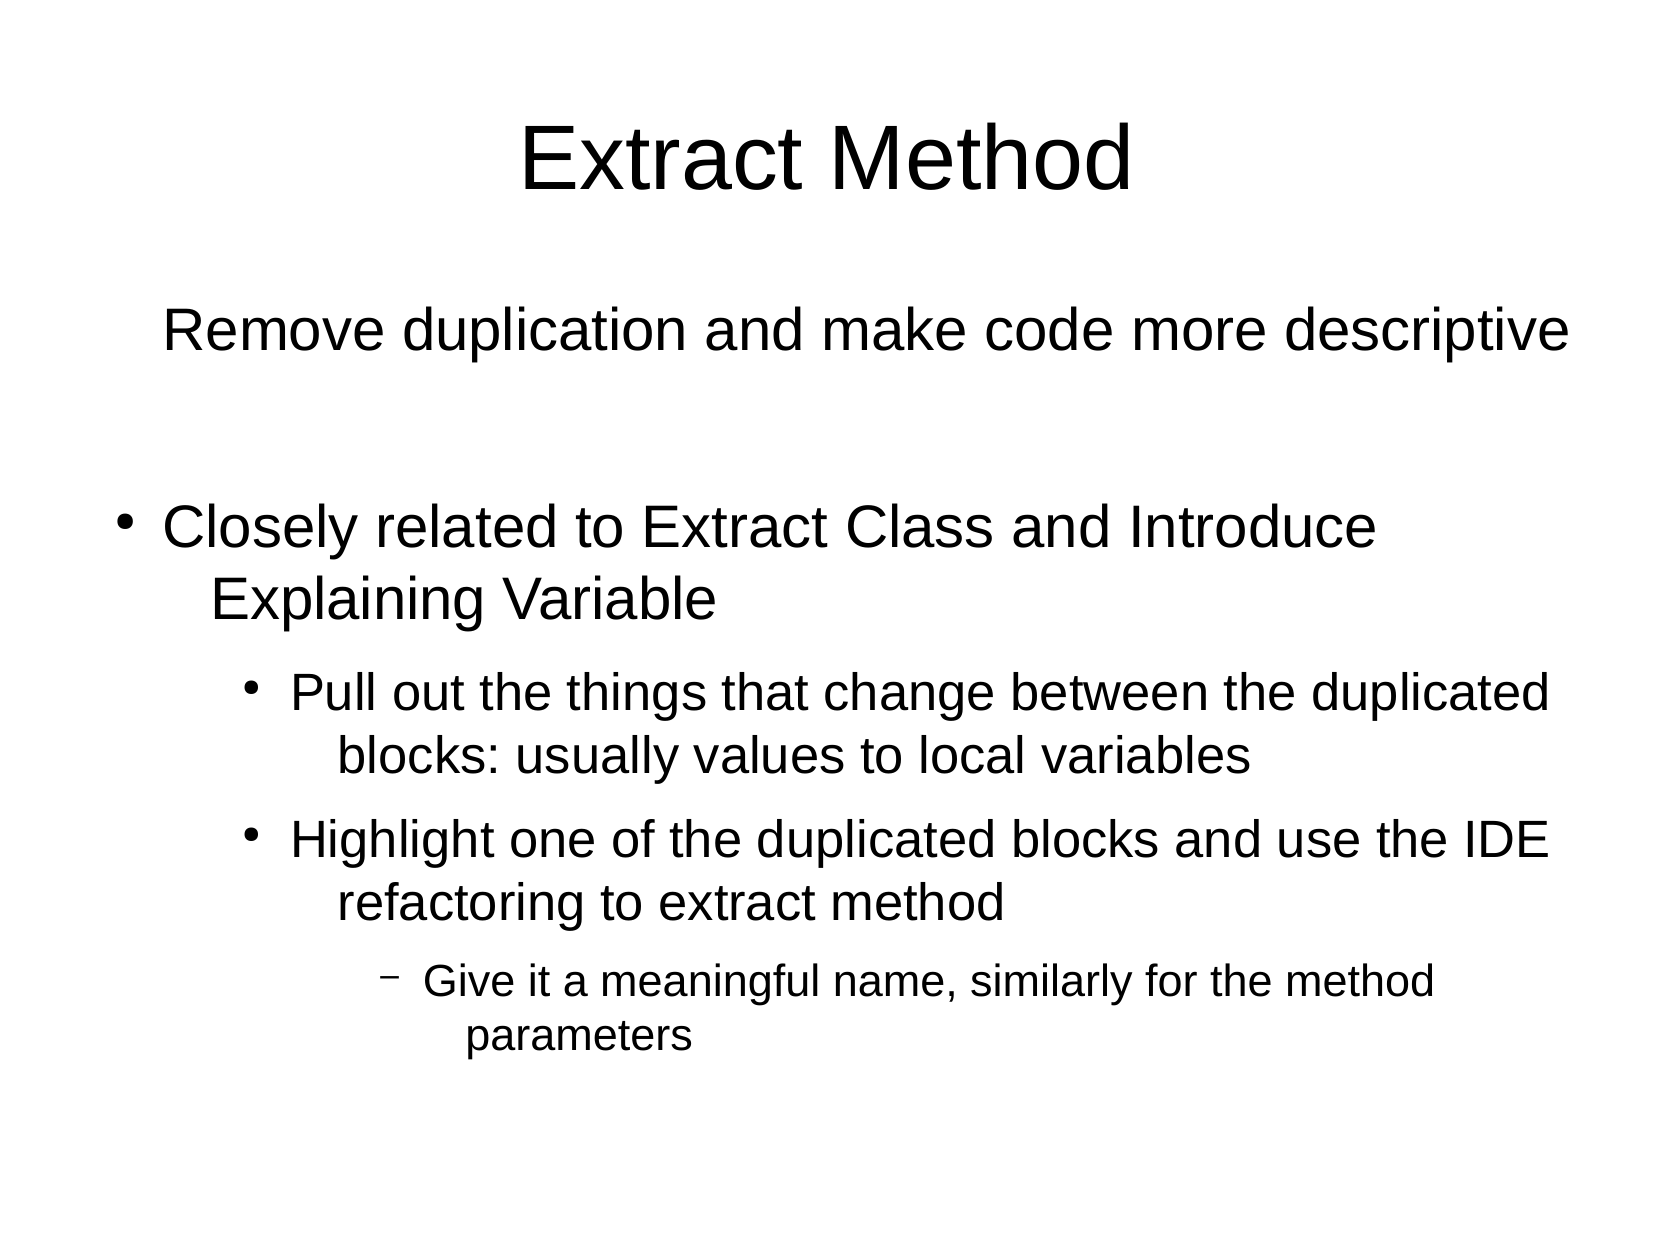

# Extract Method
Remove duplication and make code more descriptive
Closely related to Extract Class and Introduce Explaining Variable
Pull out the things that change between the duplicated blocks: usually values to local variables
Highlight one of the duplicated blocks and use the IDE refactoring to extract method
Give it a meaningful name, similarly for the method parameters